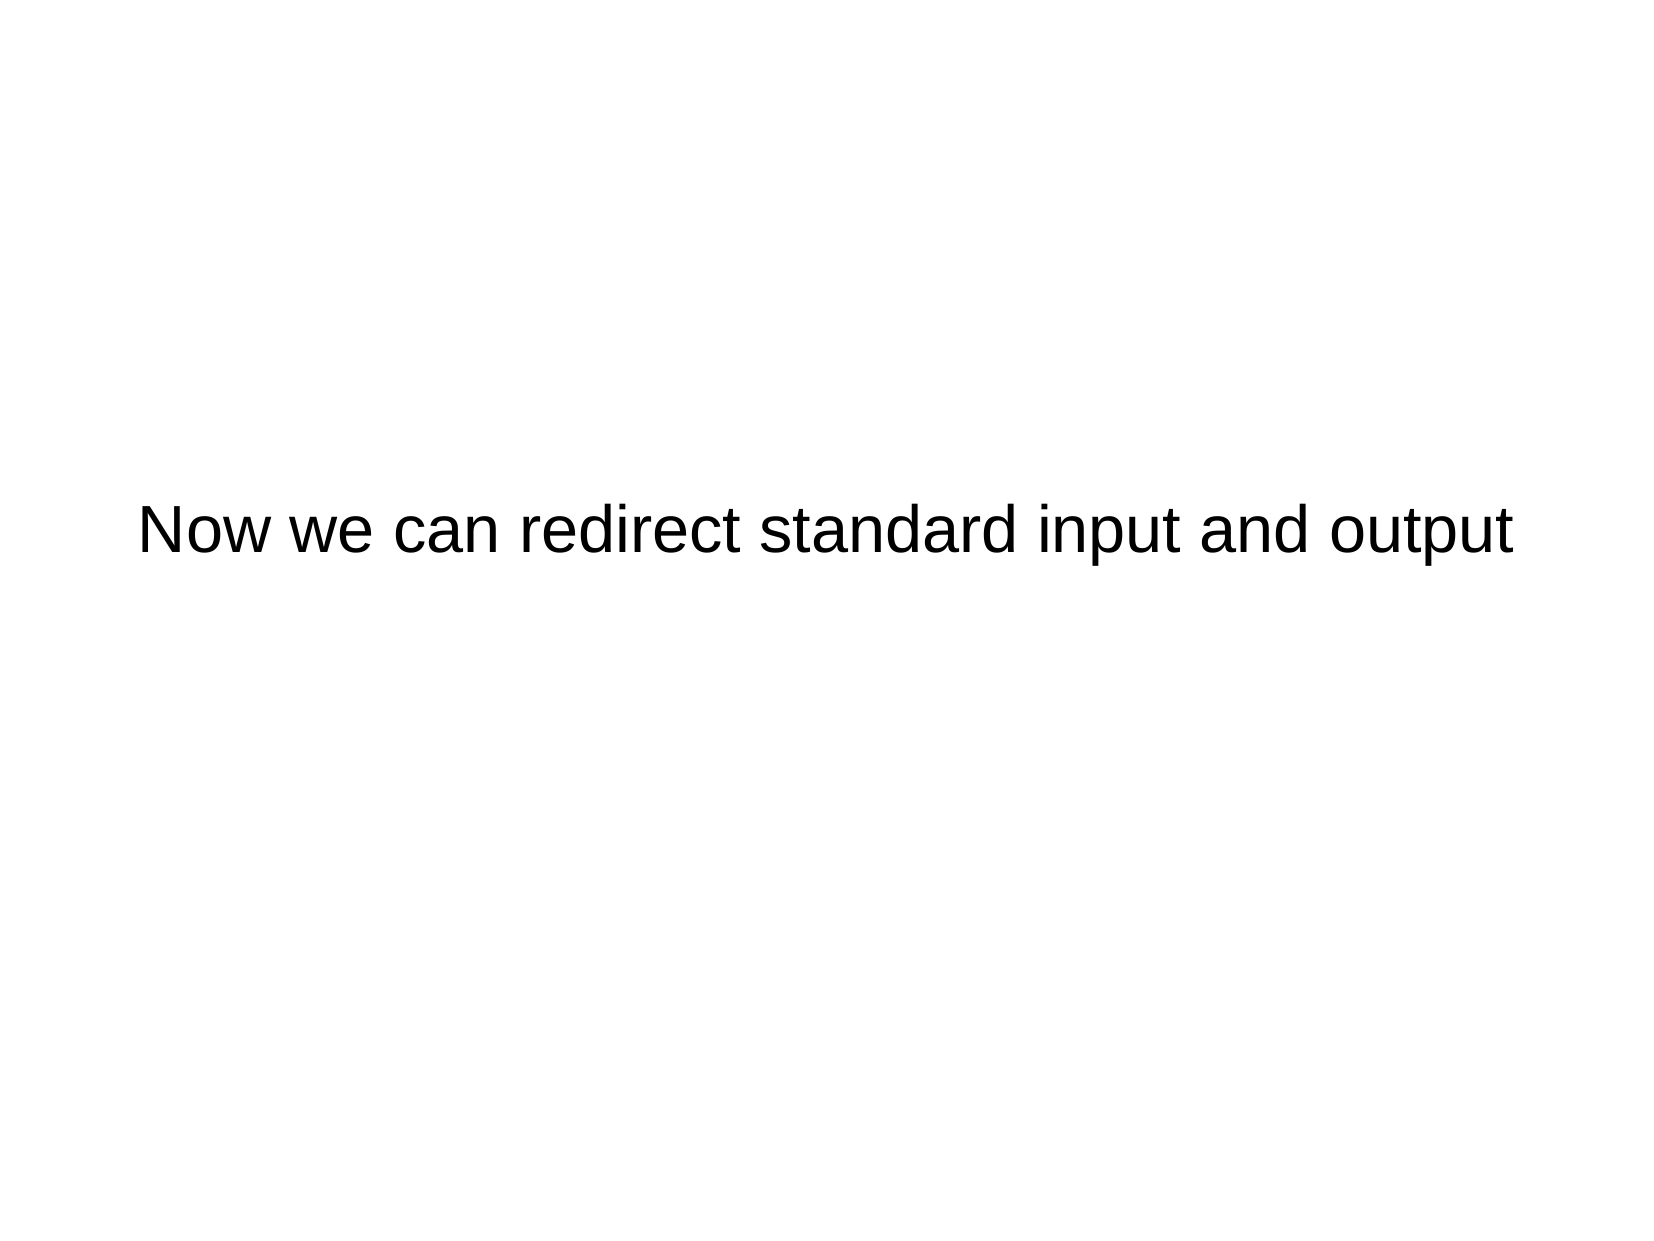

# Now we can redirect standard input and output